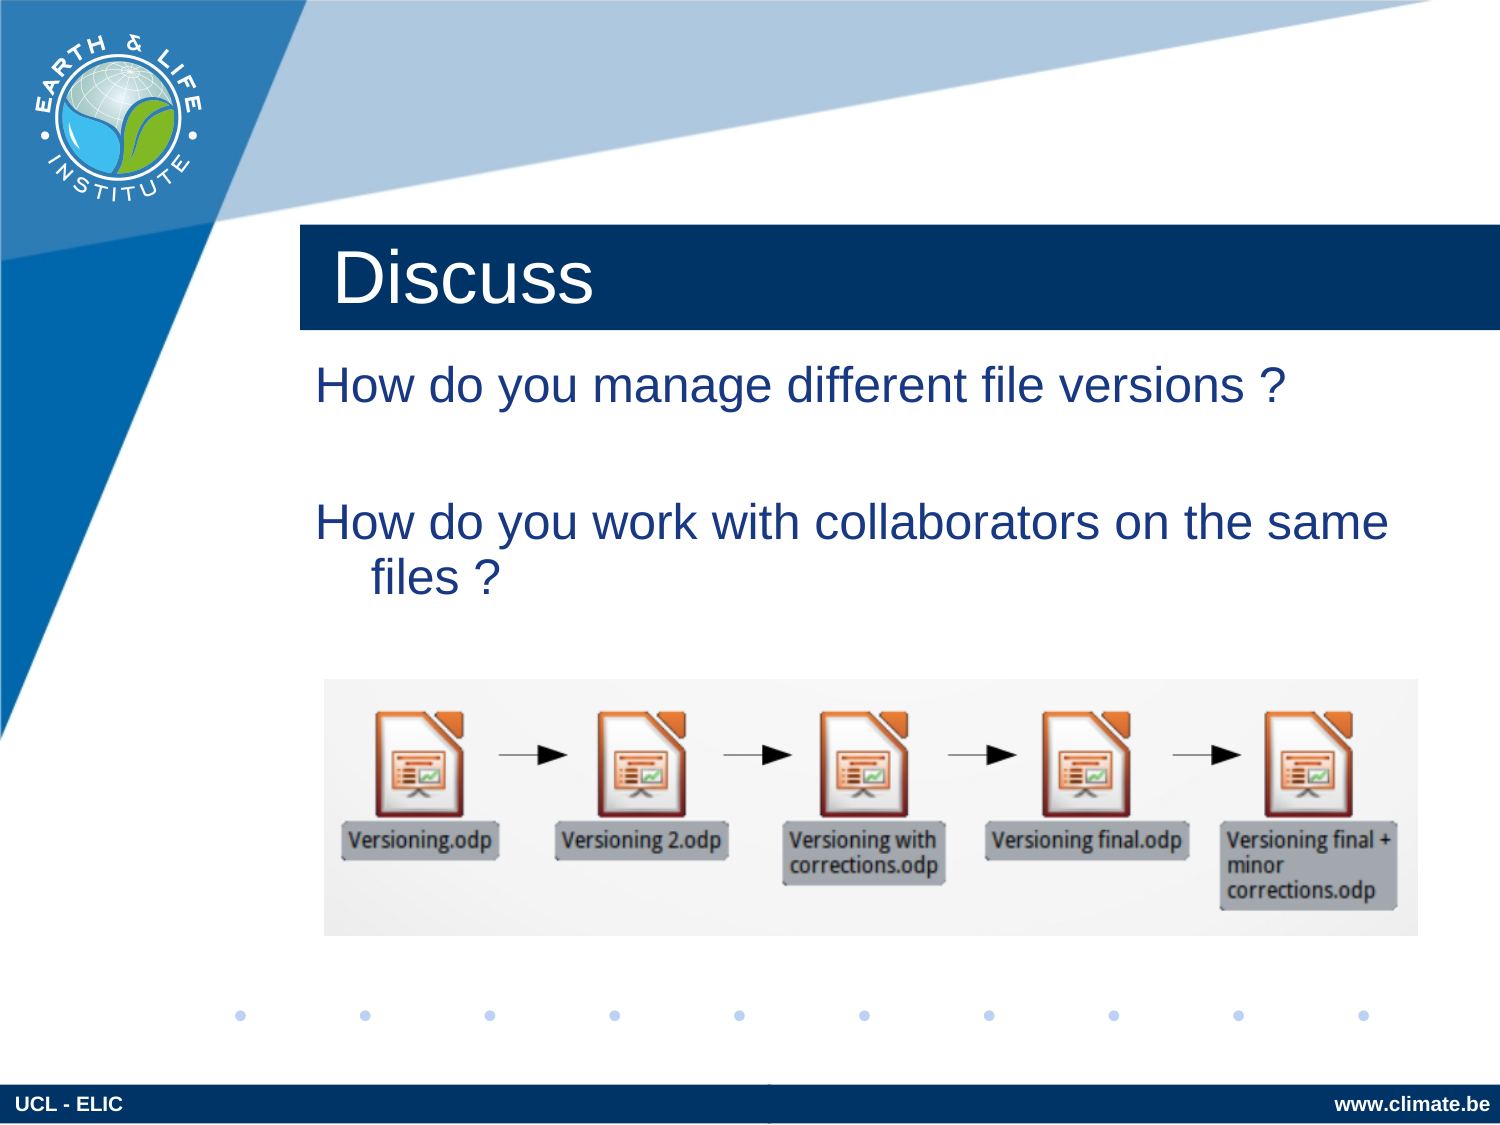

# Discuss
How do you manage different file versions ?
How do you work with collaborators on the same files ?